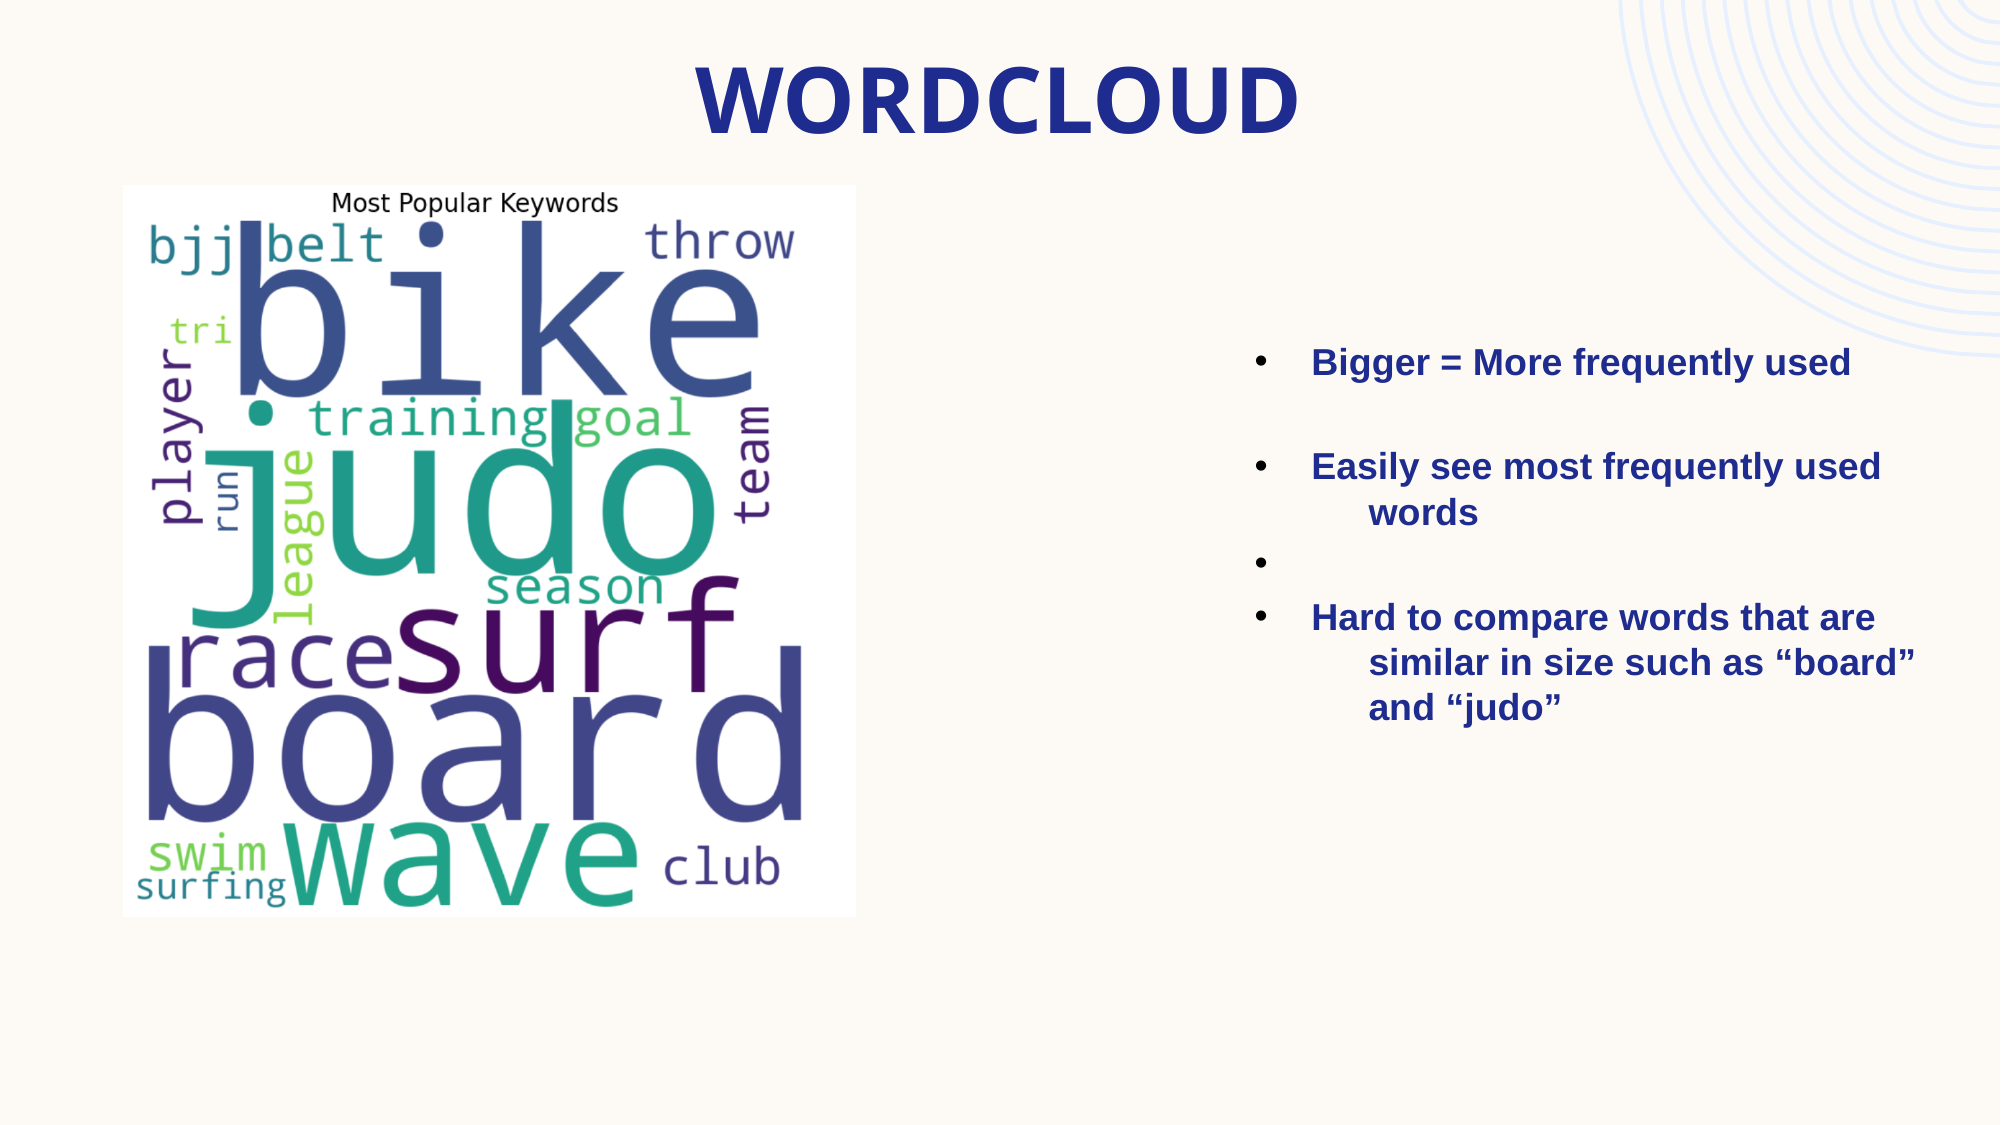

# WORDCLOUD
Bigger = More frequently used
Easily see most frequently used words
Hard to compare words that are similar in size such as “board” and “judo”